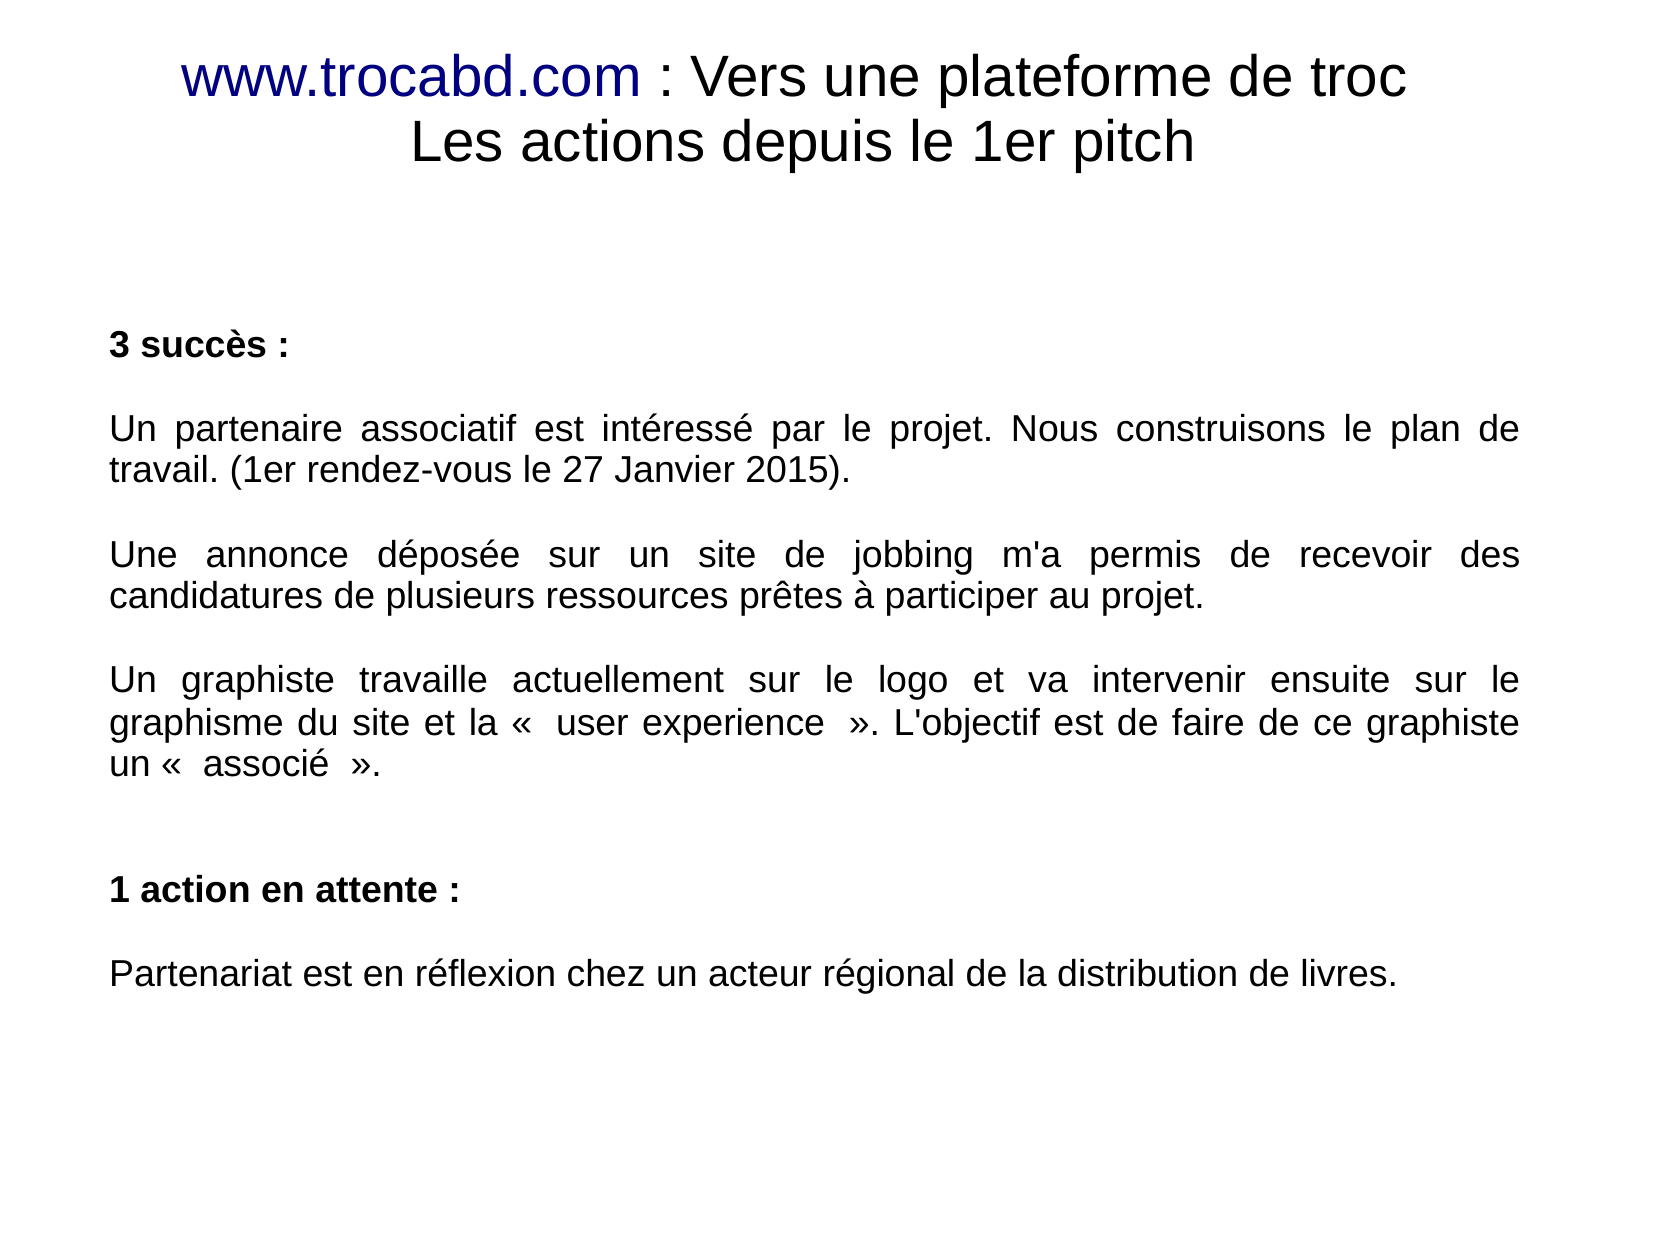

# www.trocabd.com : Vers une plateforme de troc Les actions depuis le 1er pitch
3 succès :
Un partenaire associatif est intéressé par le projet. Nous construisons le plan de travail. (1er rendez-vous le 27 Janvier 2015).
Une annonce déposée sur un site de jobbing m'a permis de recevoir des candidatures de plusieurs ressources prêtes à participer au projet.
Un graphiste travaille actuellement sur le logo et va intervenir ensuite sur le graphisme du site et la «  user experience  ». L'objectif est de faire de ce graphiste un «  associé  ».
1 action en attente :
Partenariat est en réflexion chez un acteur régional de la distribution de livres.